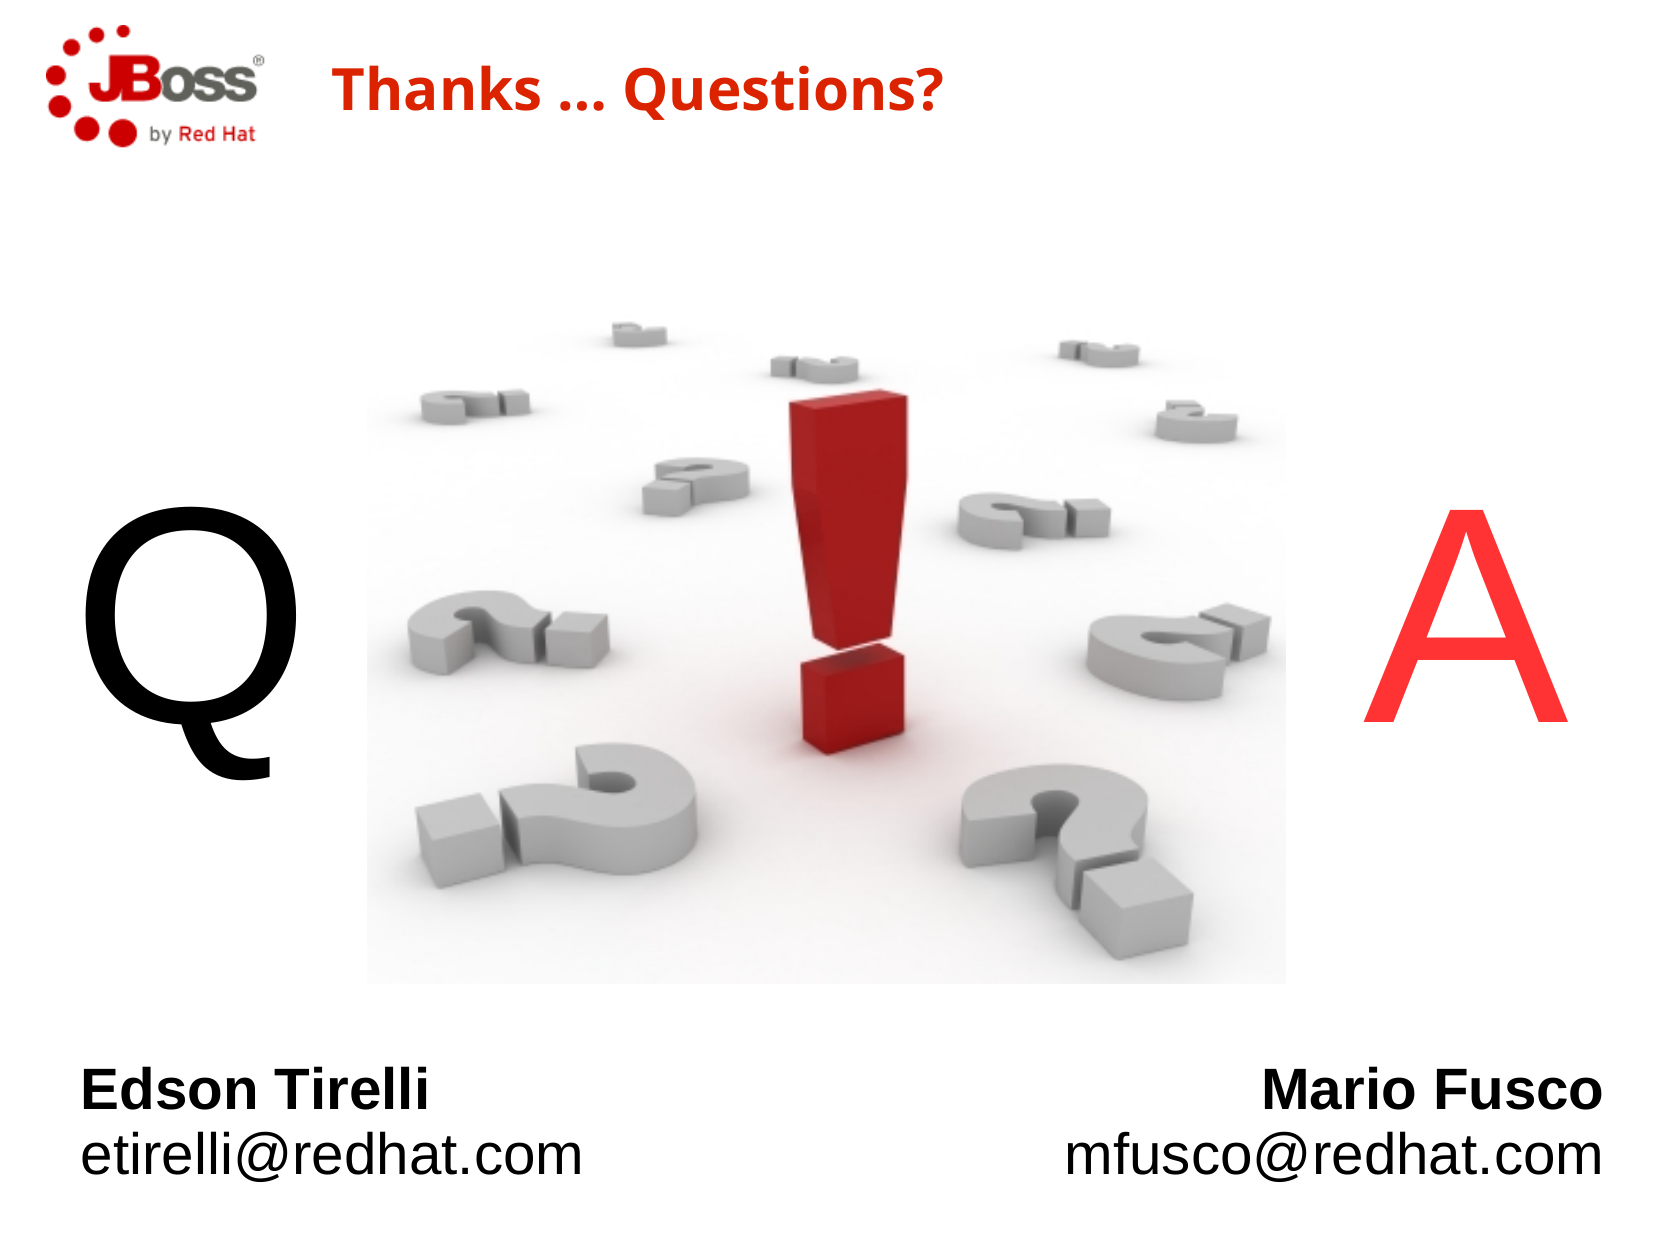

# Thanks … Questions?
Q
A
Edson Tirelli
etirelli@redhat.com
Mario Fusco
mfusco@redhat.com